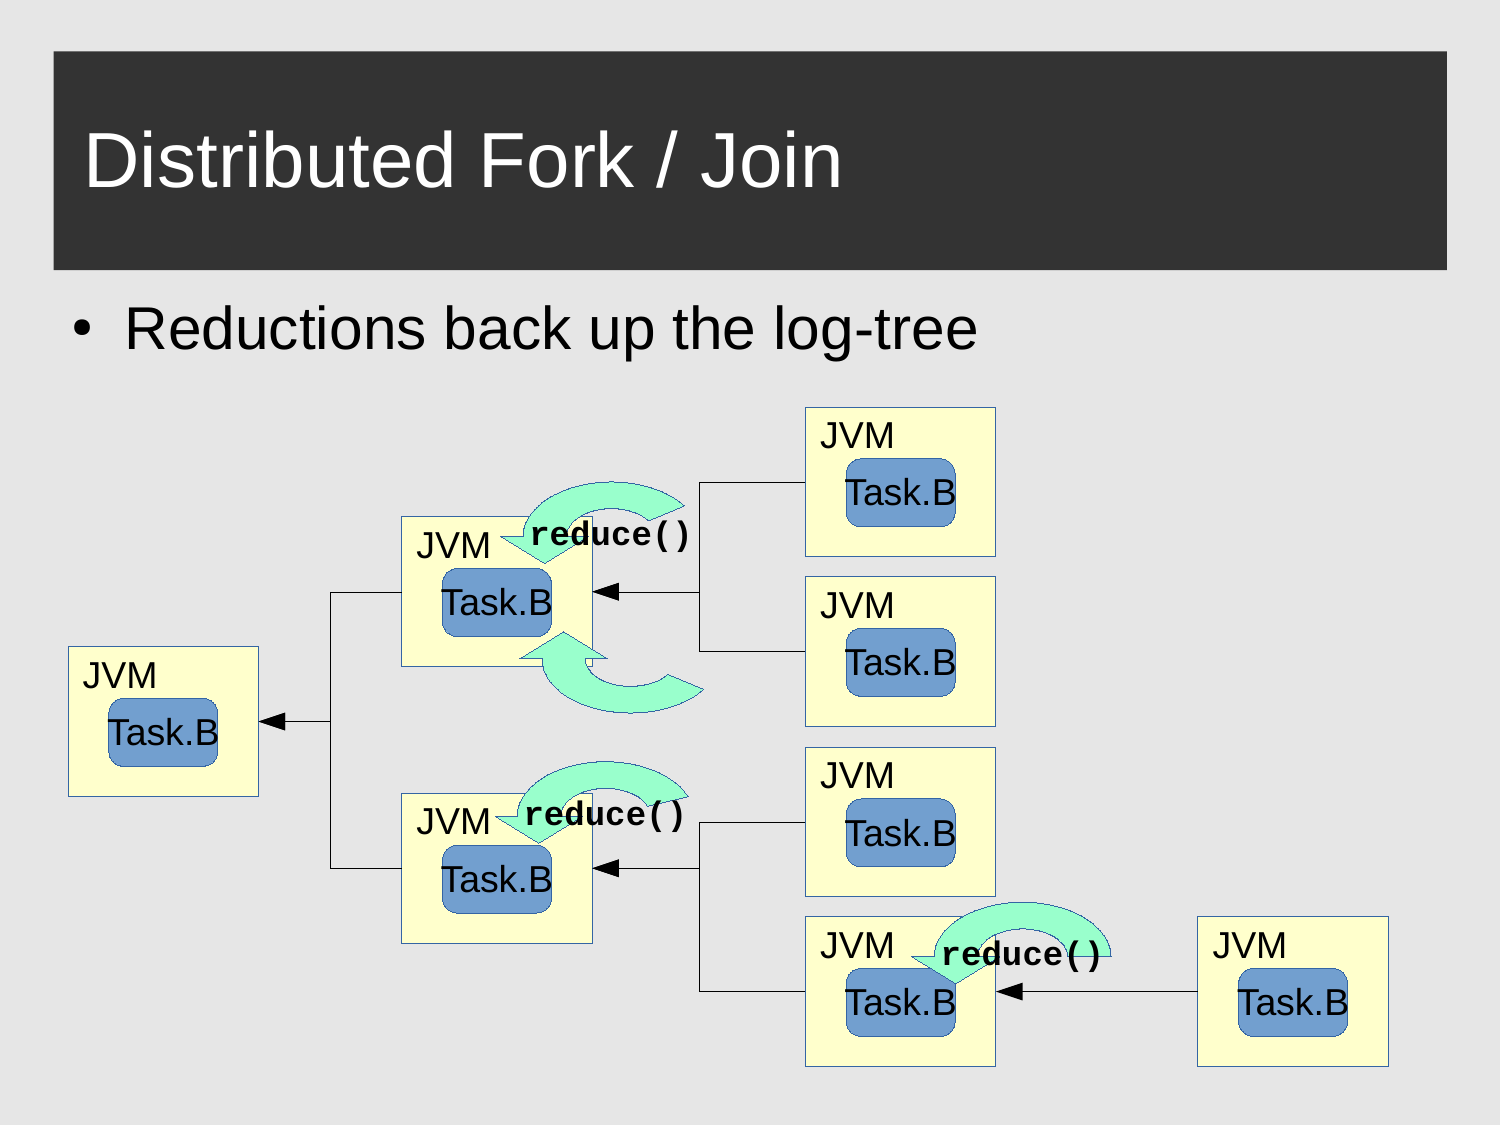

# Distributed Fork / Join
Reductions back up the log-tree
JVM
Task.B
reduce()
JVM
Task.B
JVM
Task.B
JVM
Task.B
JVM
reduce()
JVM
Task.B
Task.B
reduce()
JVM
JVM
Task.B
Task.B